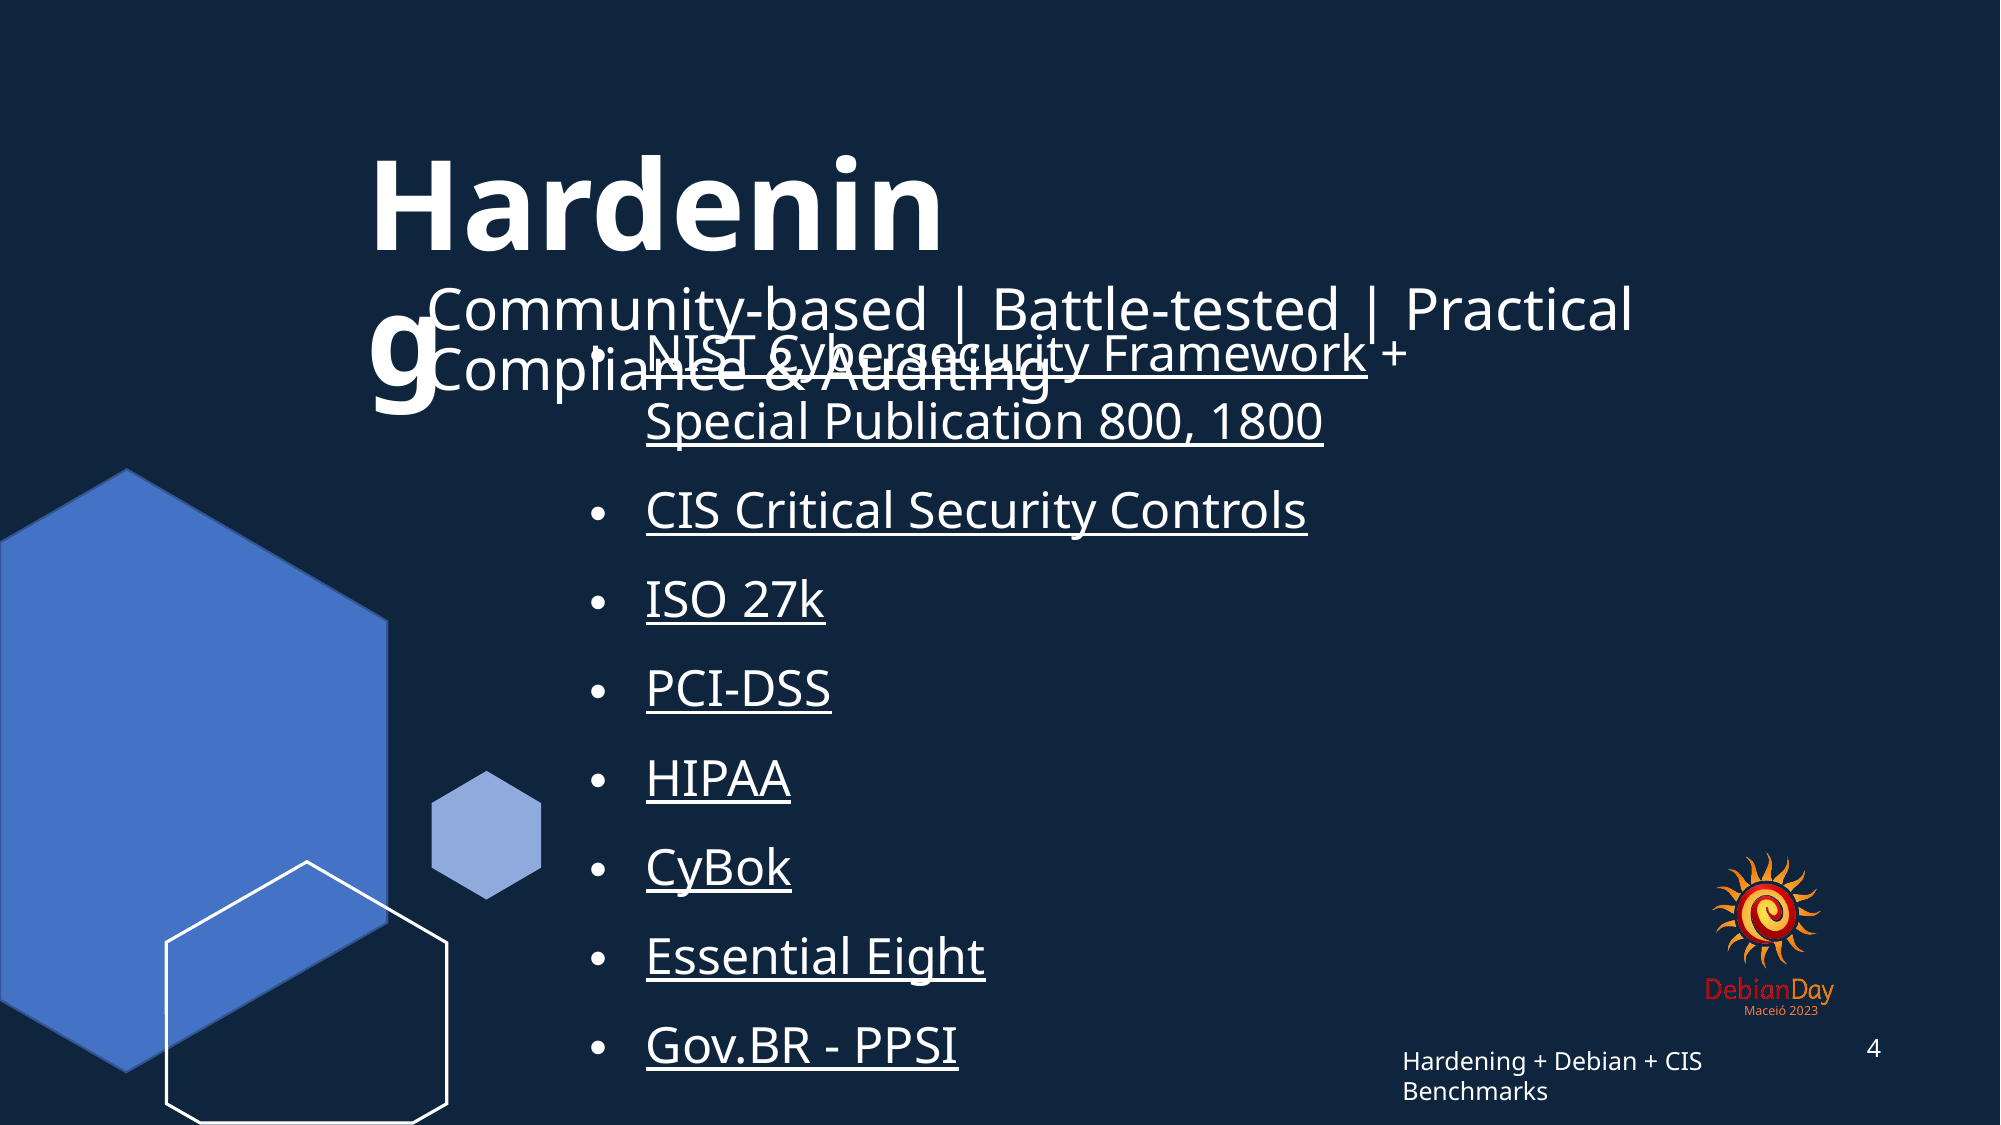

# Hardening
Community-based | Battle-tested | Practical
Compliance & Auditing
NIST Cybersecurity Framework + Special Publication 800, 1800
CIS Critical Security Controls
ISO 27k
PCI-DSS
HIPAA
CyBok
Essential Eight
Gov.BR - PPSI
Maceió 2023
Hardening + Debian + CIS Benchmarks